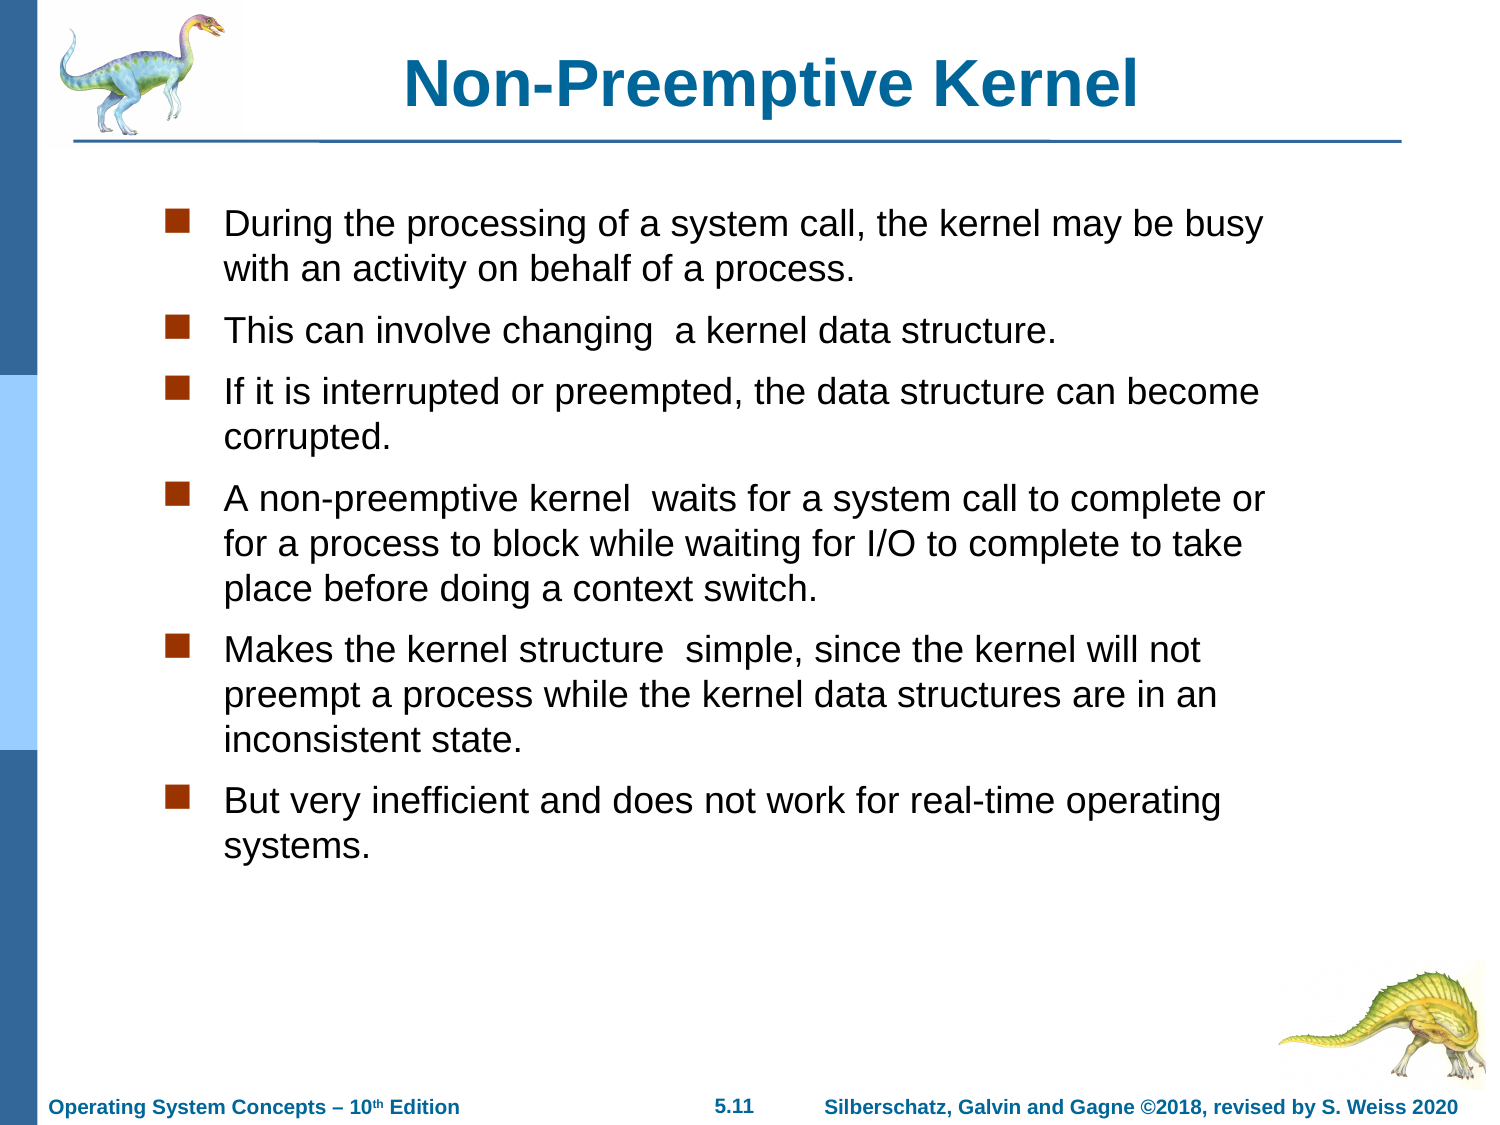

Non-Preemptive Kernel
During the processing of a system call, the kernel may be busy with an activity on behalf of a process.
This can involve changing a kernel data structure.
If it is interrupted or preempted, the data structure can become corrupted.
A non-preemptive kernel waits for a system call to complete or for a process to block while waiting for I/O to complete to take place before doing a context switch.
Makes the kernel structure simple, since the kernel will not preempt a process while the kernel data structures are in an inconsistent state.
But very inefficient and does not work for real-time operating systems.